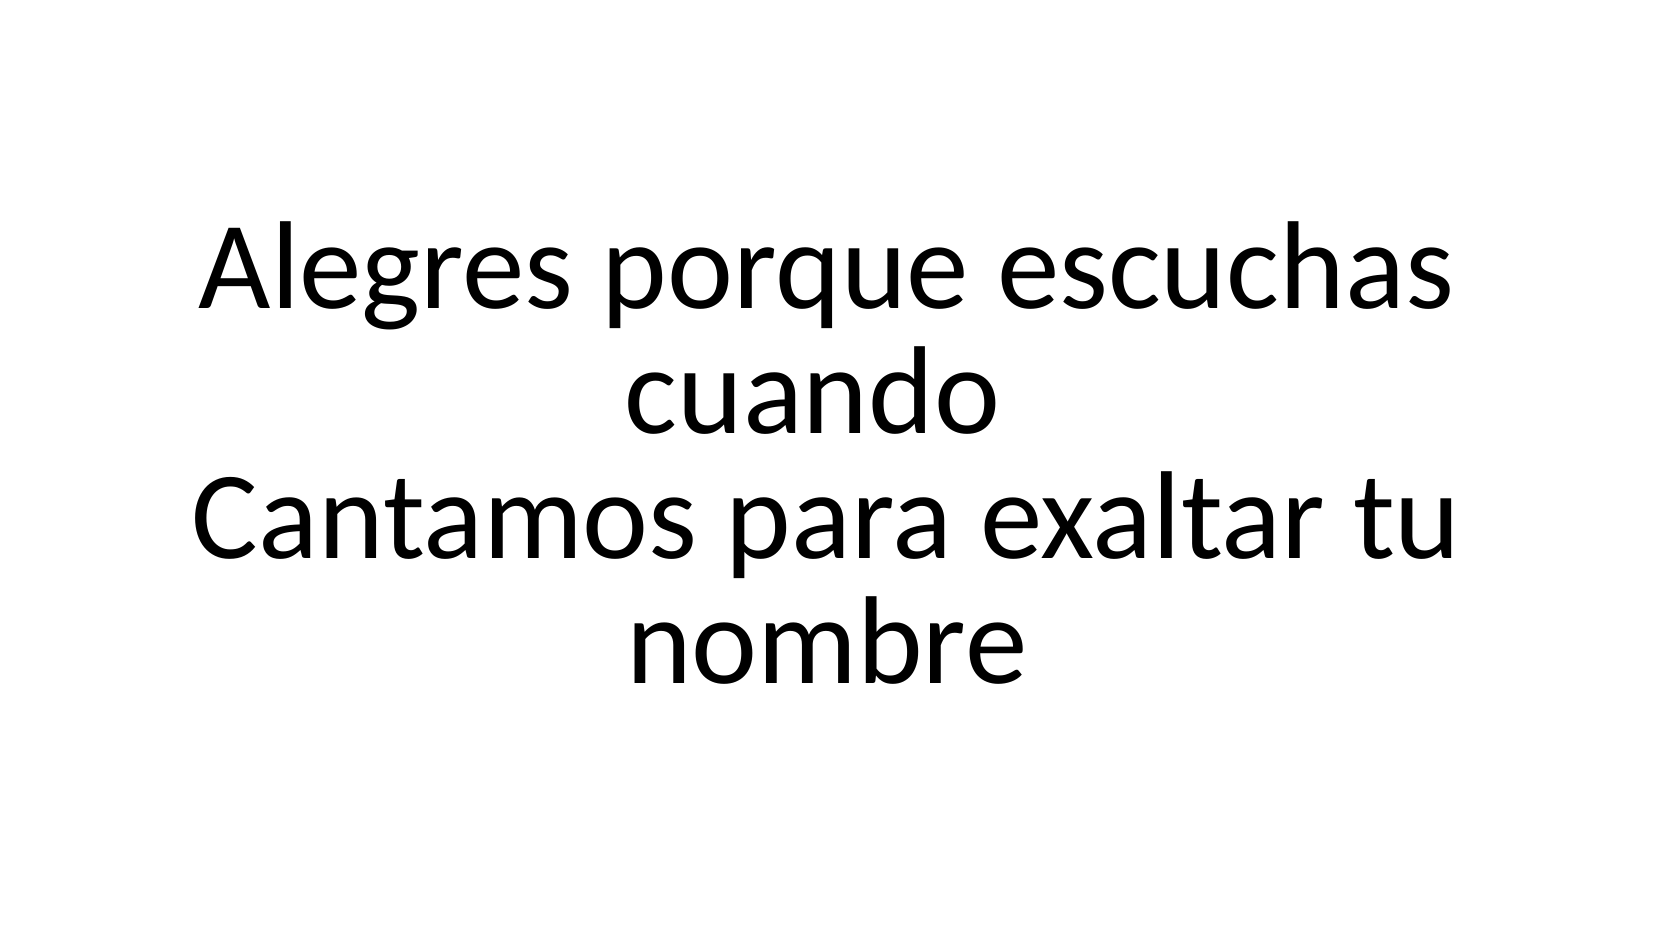

# Alegres porque escuchas cuando Cantamos para exaltar tu nombre